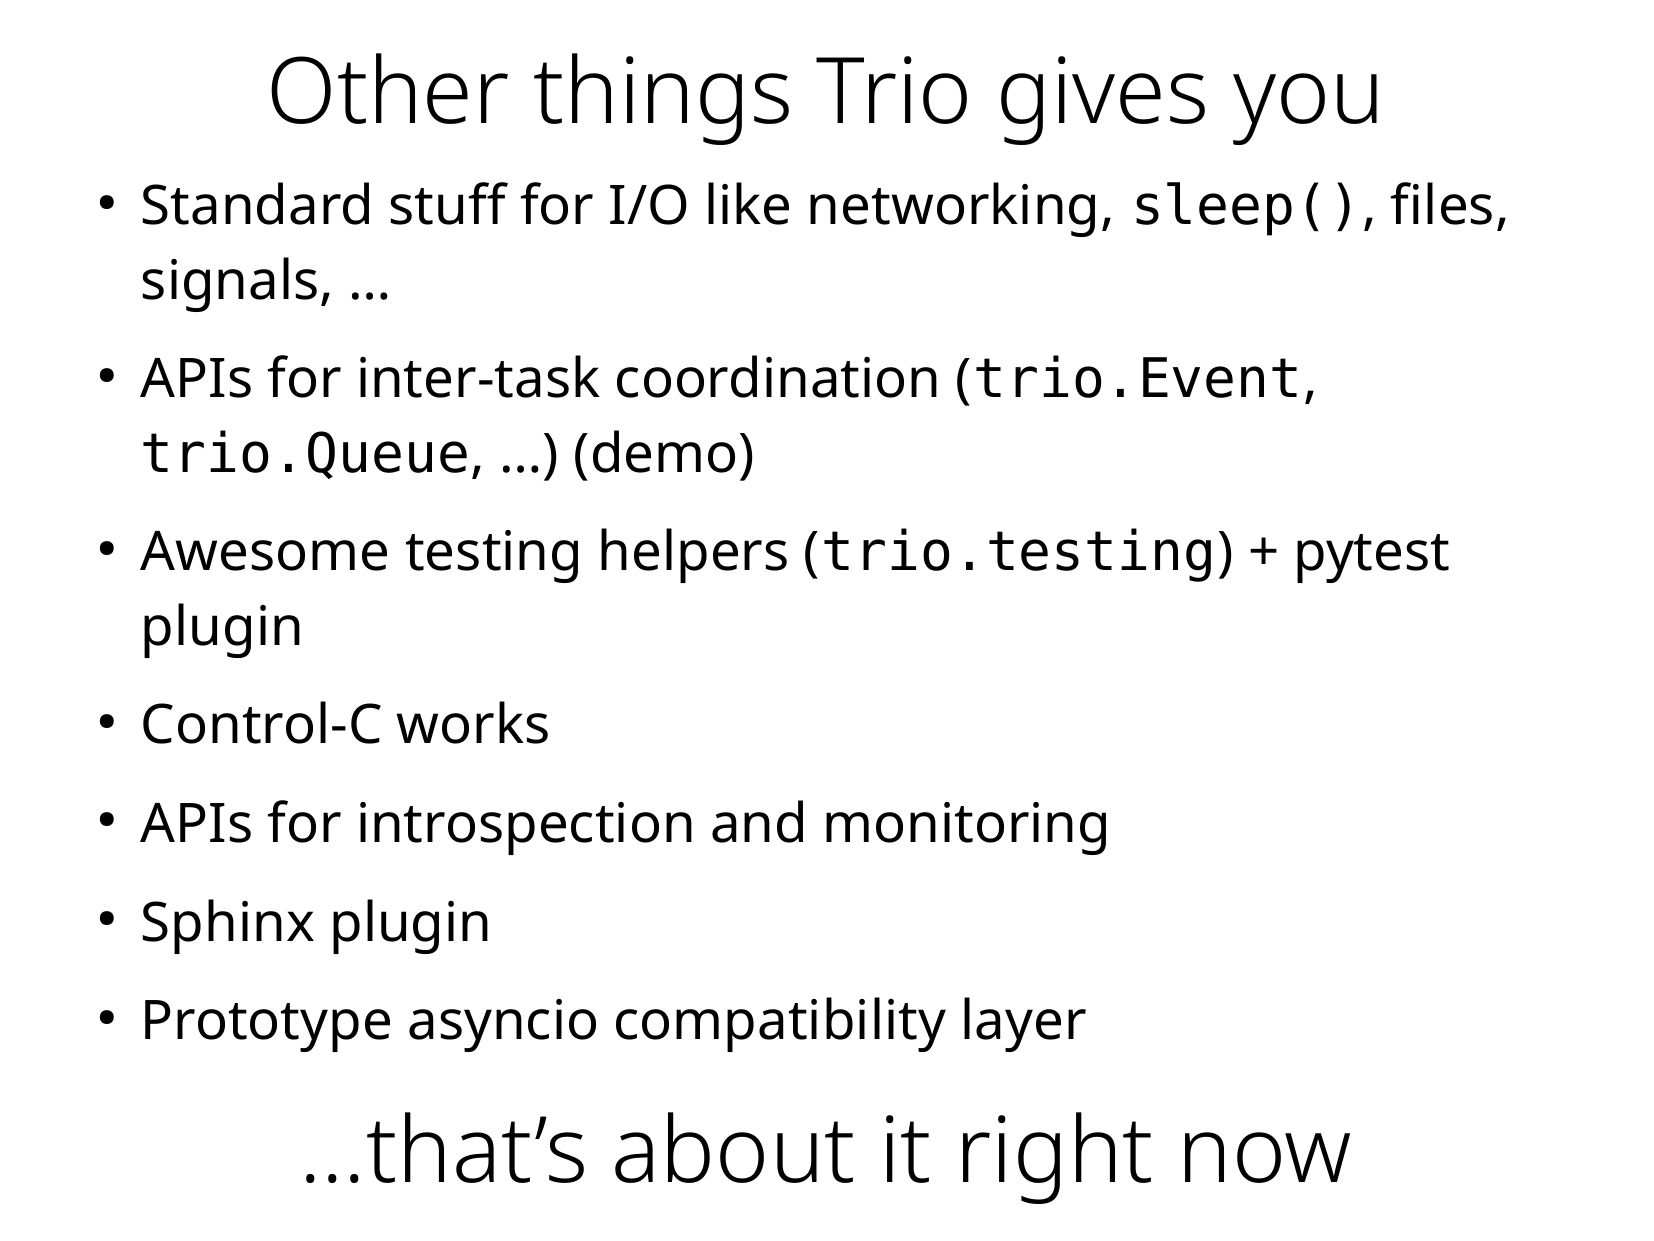

# Other things Trio gives you
Standard stuff for I/O like networking, sleep(), files, signals, …
APIs for inter-task coordination (trio.Event, trio.Queue, …) (demo)
Awesome testing helpers (trio.testing) + pytest plugin
Control-C works
APIs for introspection and monitoring
Sphinx plugin
Prototype asyncio compatibility layer
...that’s about it right now